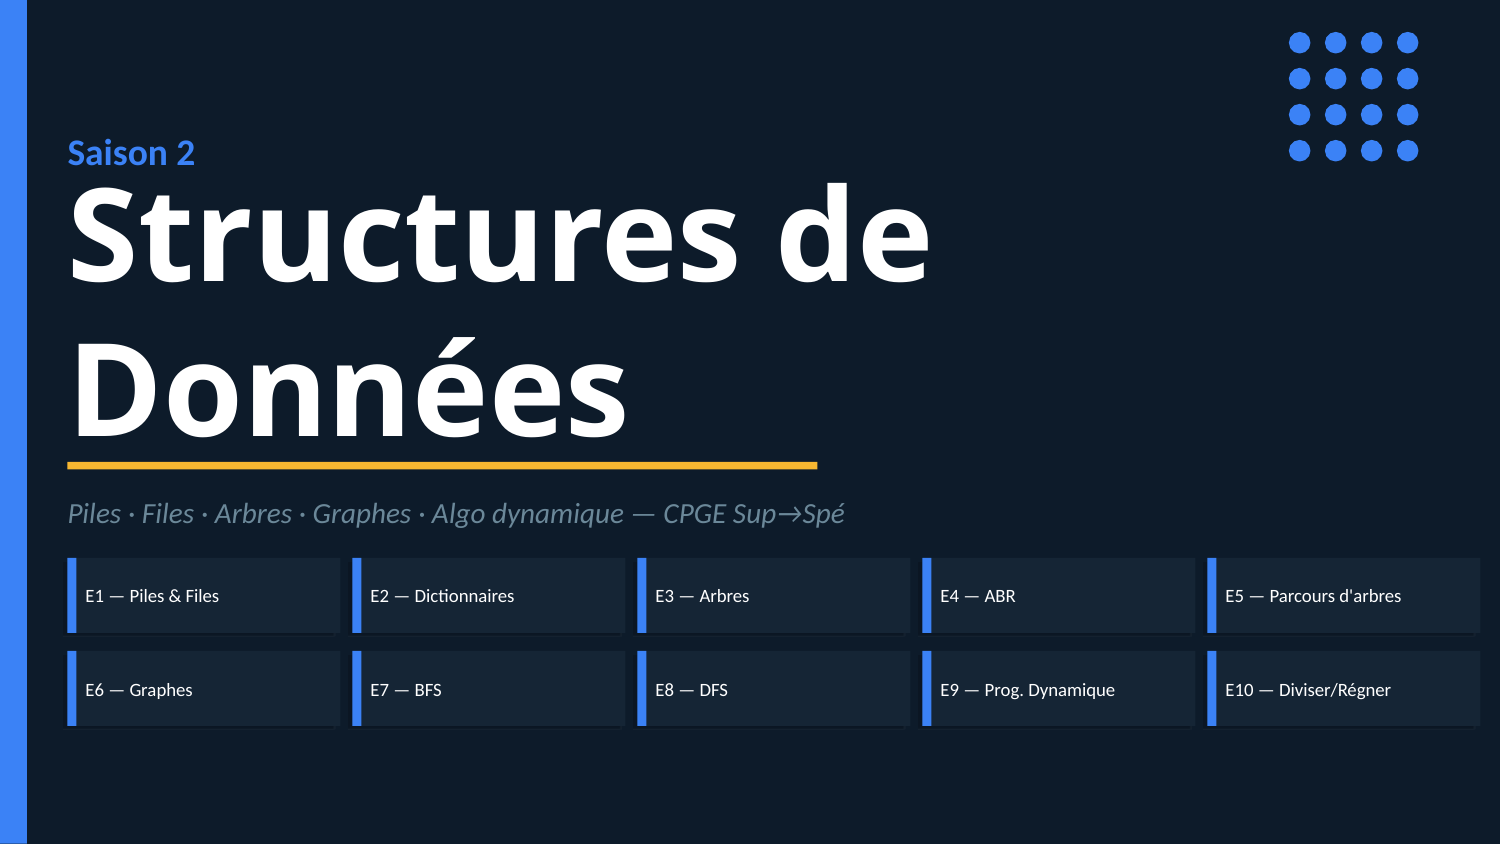

Saison 2
Structures de
Données
Piles · Files · Arbres · Graphes · Algo dynamique — CPGE Sup→Spé
E1 — Piles & Files
E2 — Dictionnaires
E3 — Arbres
E4 — ABR
E5 — Parcours d'arbres
E6 — Graphes
E7 — BFS
E8 — DFS
E9 — Prog. Dynamique
E10 — Diviser/Régner